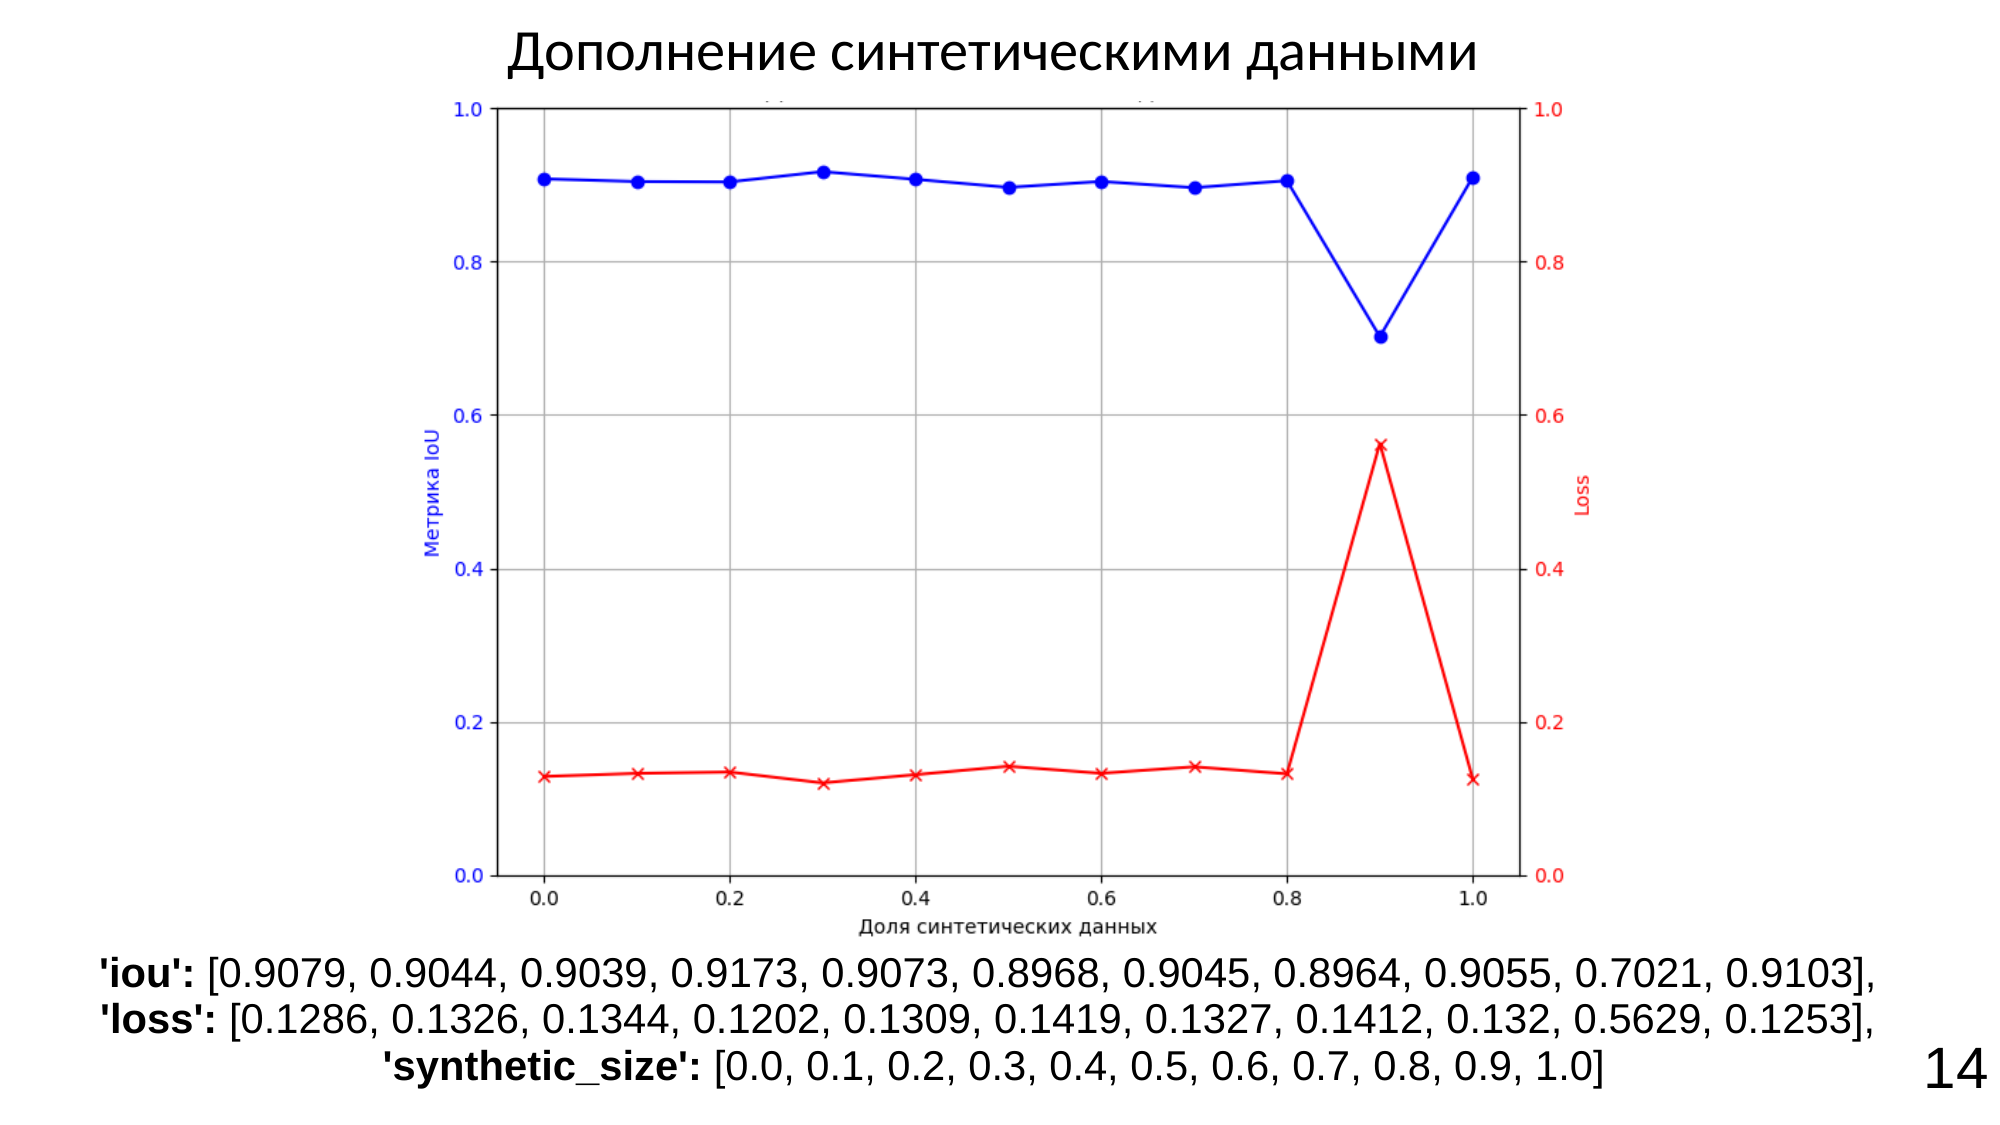

# Дополнение синтетическими данными
'iou': [0.9079, 0.9044, 0.9039, 0.9173, 0.9073, 0.8968, 0.9045, 0.8964, 0.9055, 0.7021, 0.9103],
'loss': [0.1286, 0.1326, 0.1344, 0.1202, 0.1309, 0.1419, 0.1327, 0.1412, 0.132, 0.5629, 0.1253],
'synthetic_size': [0.0, 0.1, 0.2, 0.3, 0.4, 0.5, 0.6, 0.7, 0.8, 0.9, 1.0]
14